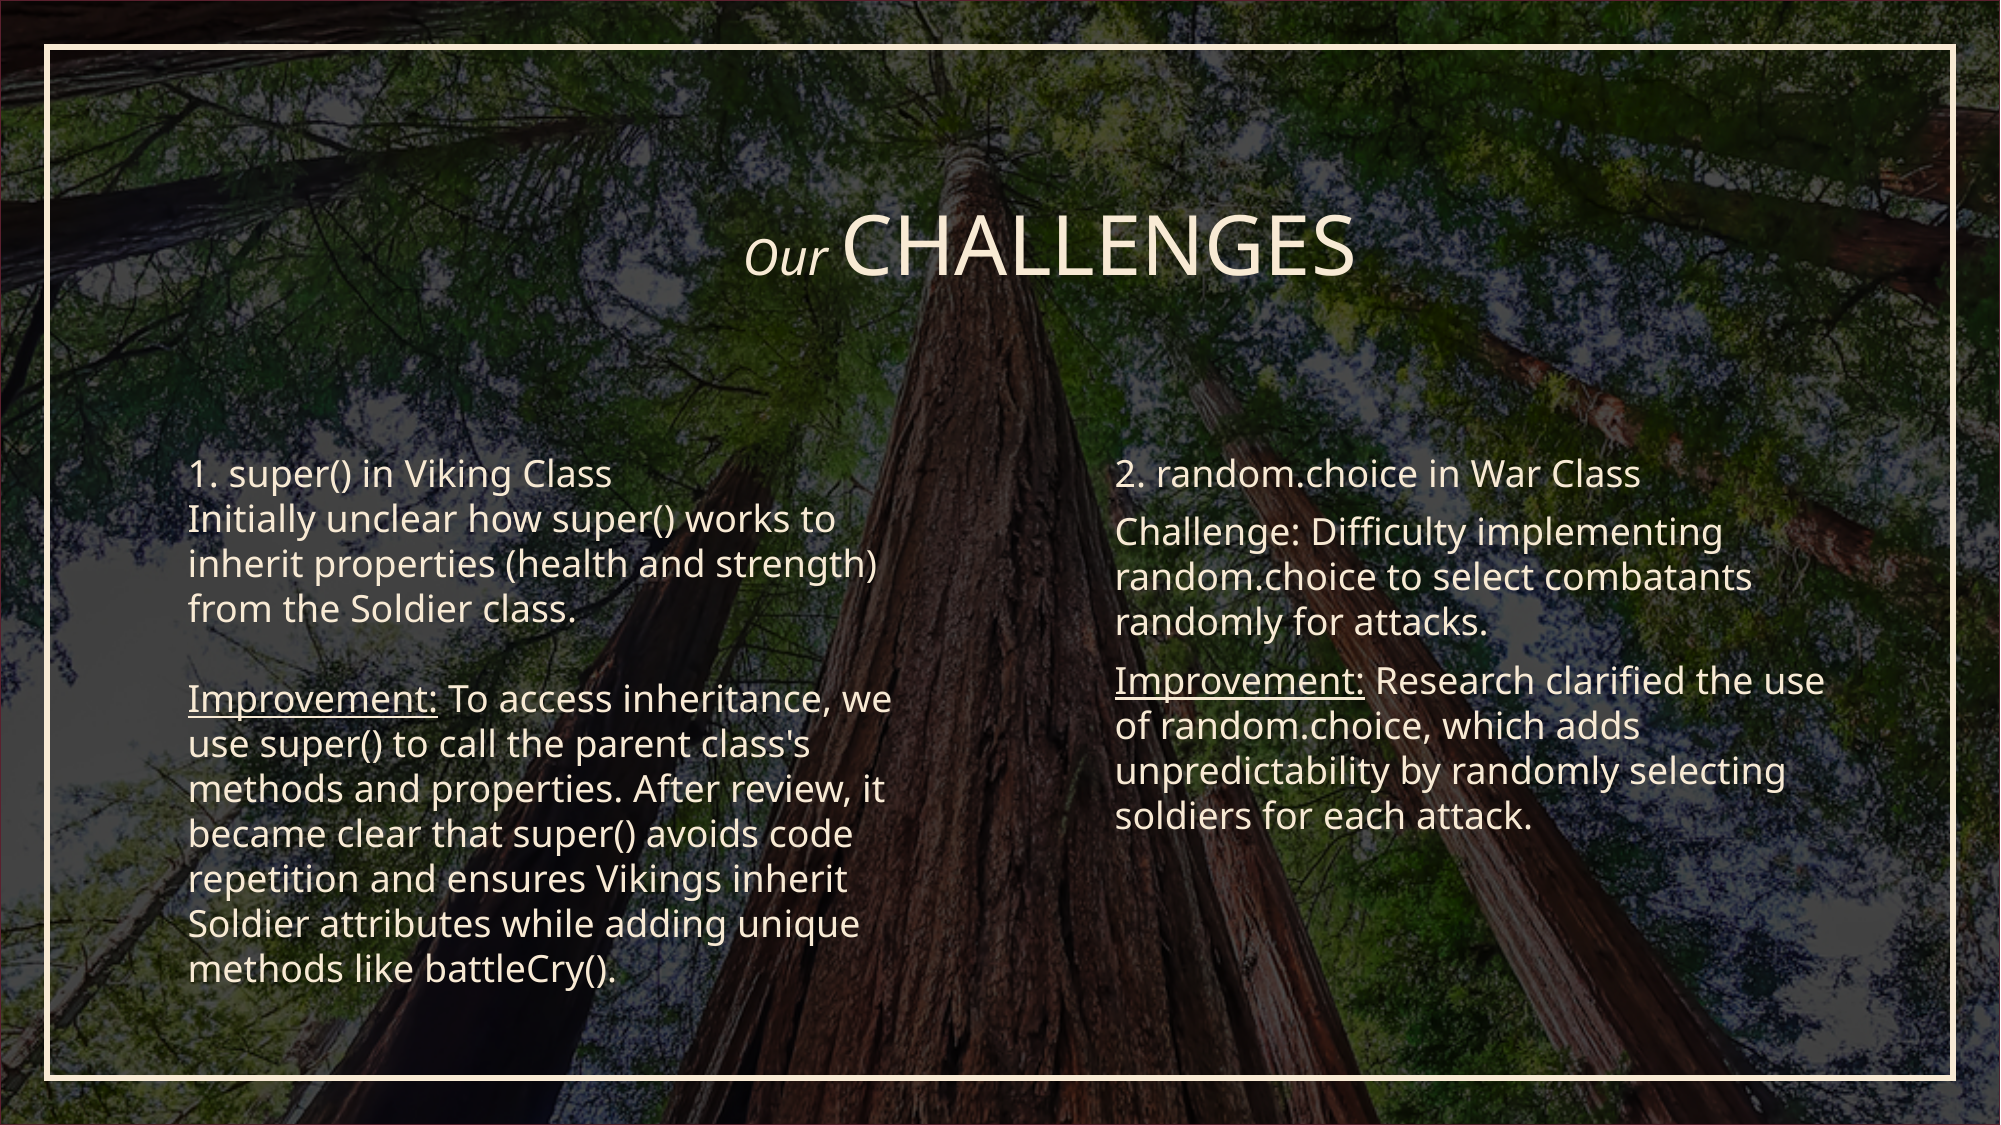

# Our challenges
1. super() in Viking Class
Initially unclear how super() works to inherit properties (health and strength) from the Soldier class.
Improvement: To access inheritance, we use super() to call the parent class's methods and properties. After review, it became clear that super() avoids code repetition and ensures Vikings inherit Soldier attributes while adding unique methods like battleCry().
2. random.choice in War Class
Challenge: Difficulty implementing random.choice to select combatants randomly for attacks.
Improvement: Research clarified the use of random.choice, which adds unpredictability by randomly selecting soldiers for each attack.